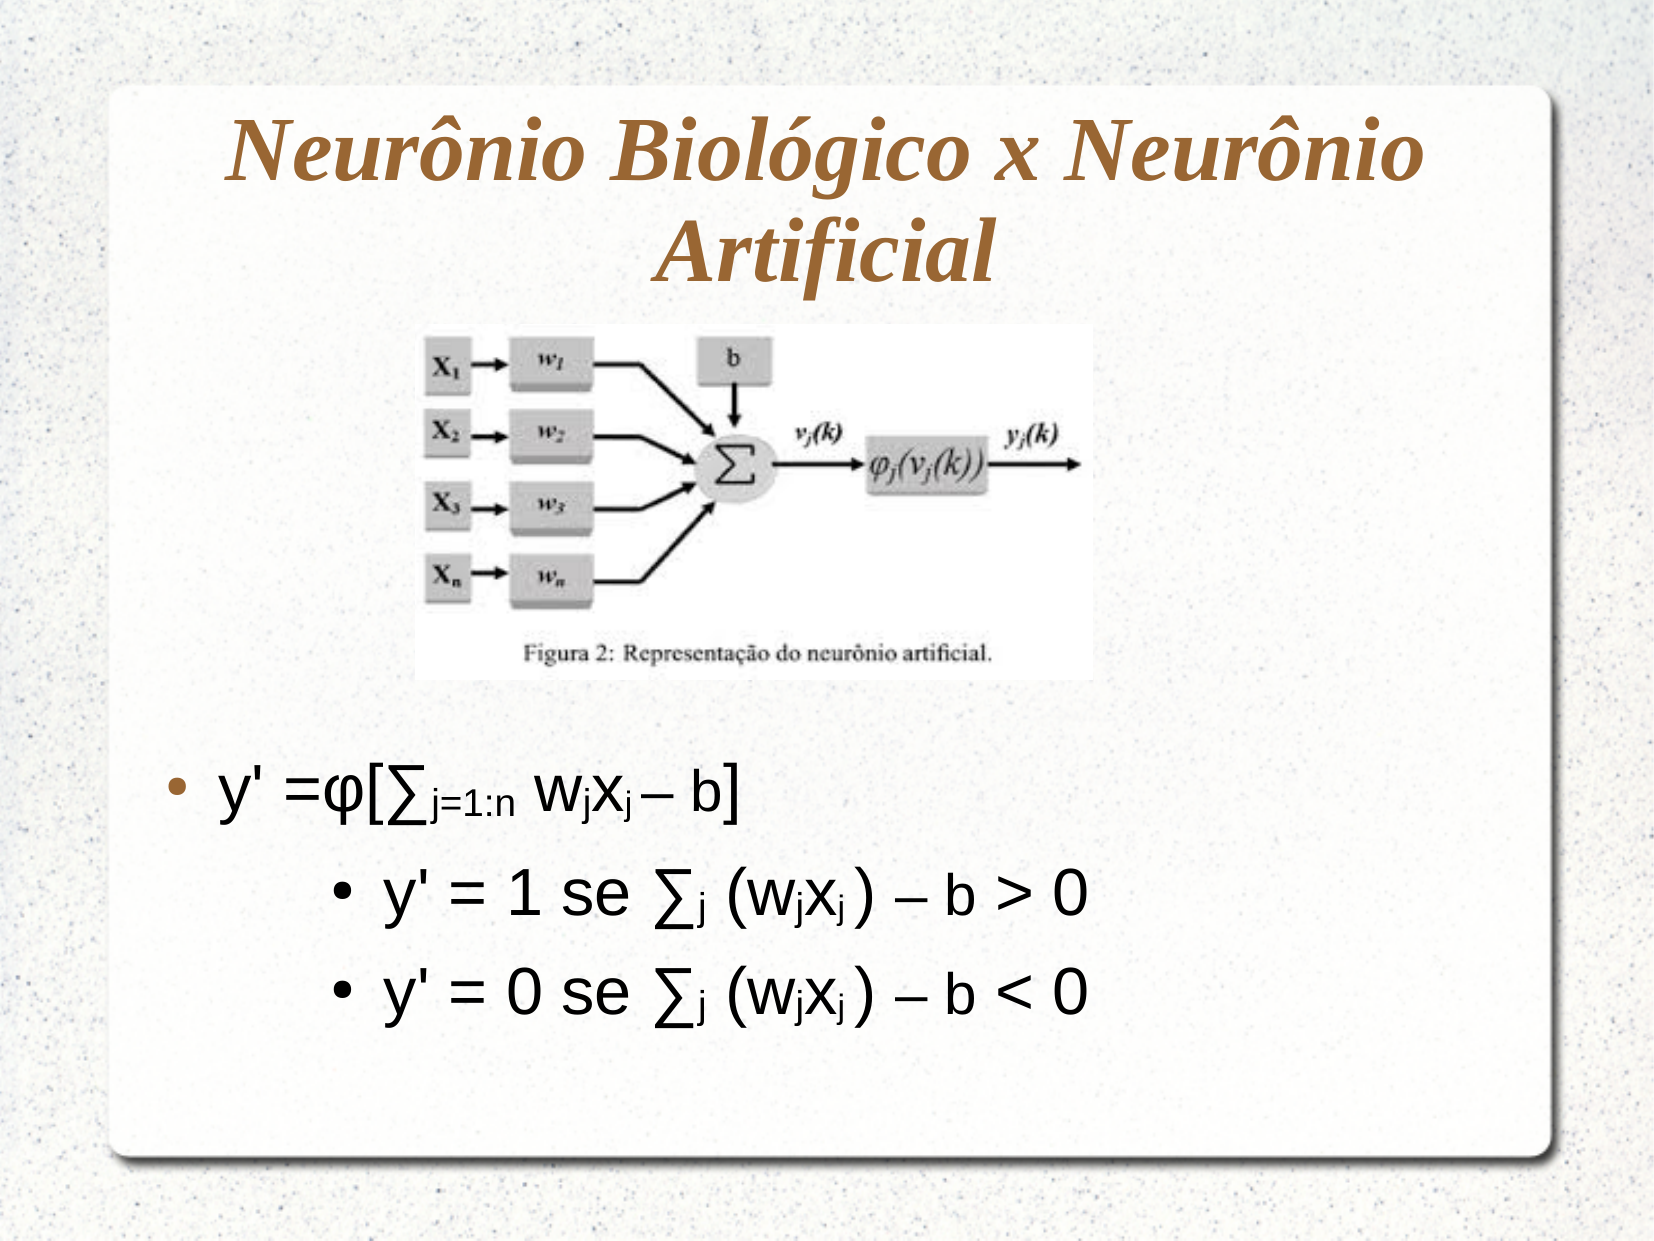

# Neurônio Biológico x Neurônio Artificial
y' =φ[∑j=1:n wjxj – b]
y' = 1 se ∑j (wjxj ) – b > 0
y' = 0 se ∑j (wjxj ) – b < 0